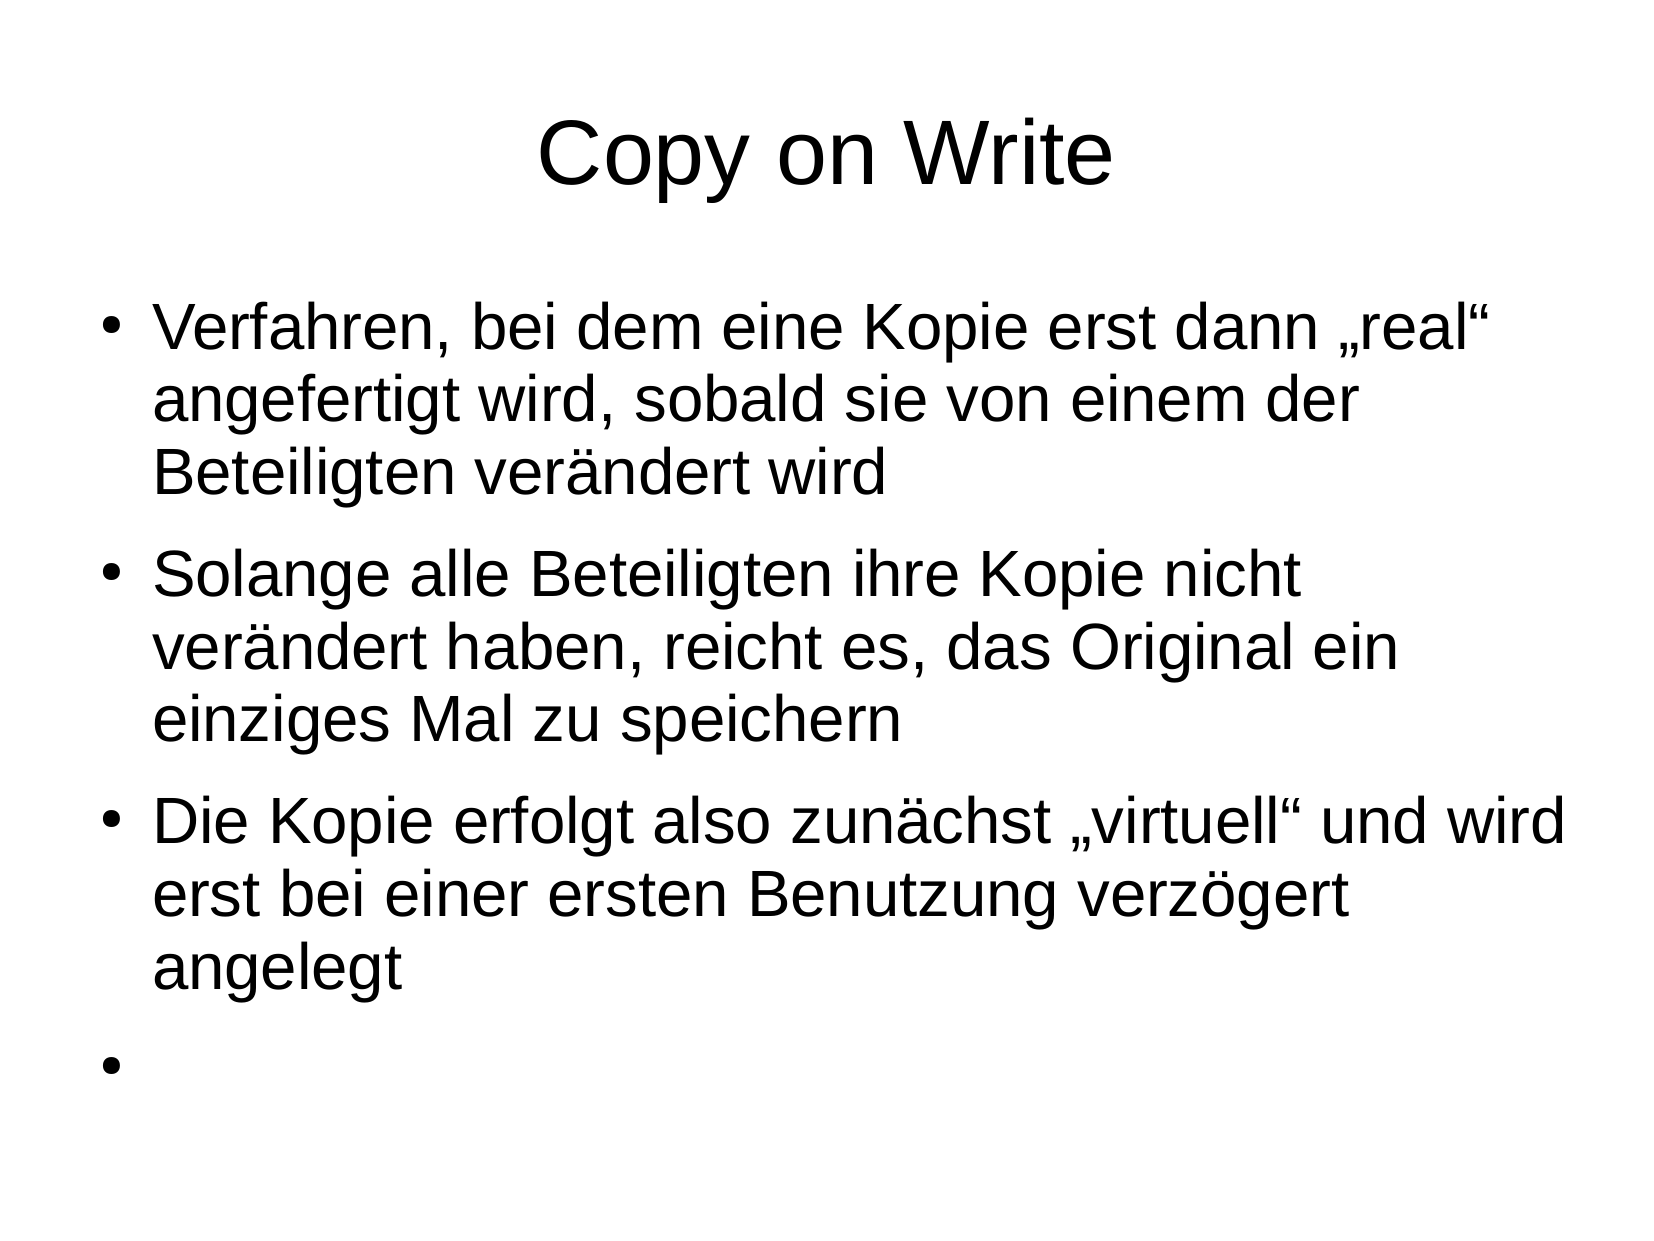

# Copy on Write
Verfahren, bei dem eine Kopie erst dann „real“ angefertigt wird, sobald sie von einem der Beteiligten verändert wird
Solange alle Beteiligten ihre Kopie nicht verändert haben, reicht es, das Original ein einziges Mal zu speichern
Die Kopie erfolgt also zunächst „virtuell“ und wird erst bei einer ersten Benutzung verzögert angelegt